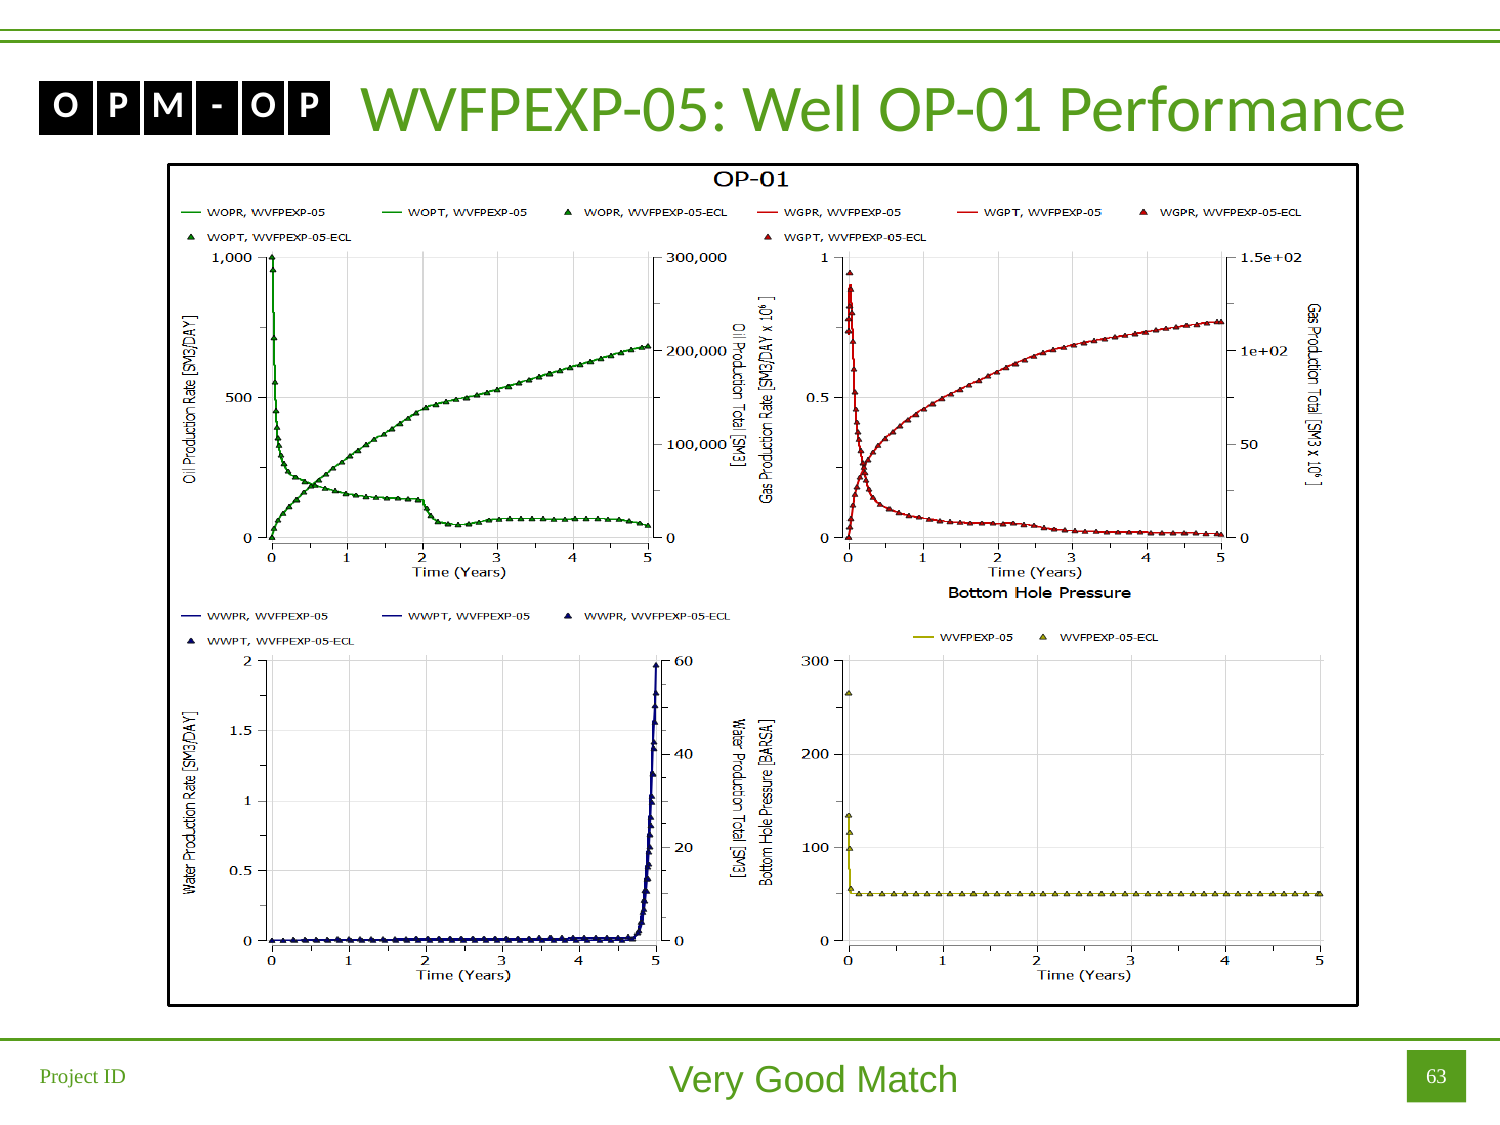

# WVFPEXP-05: Well OP-01 Performance
Project ID
63
Very Good Match